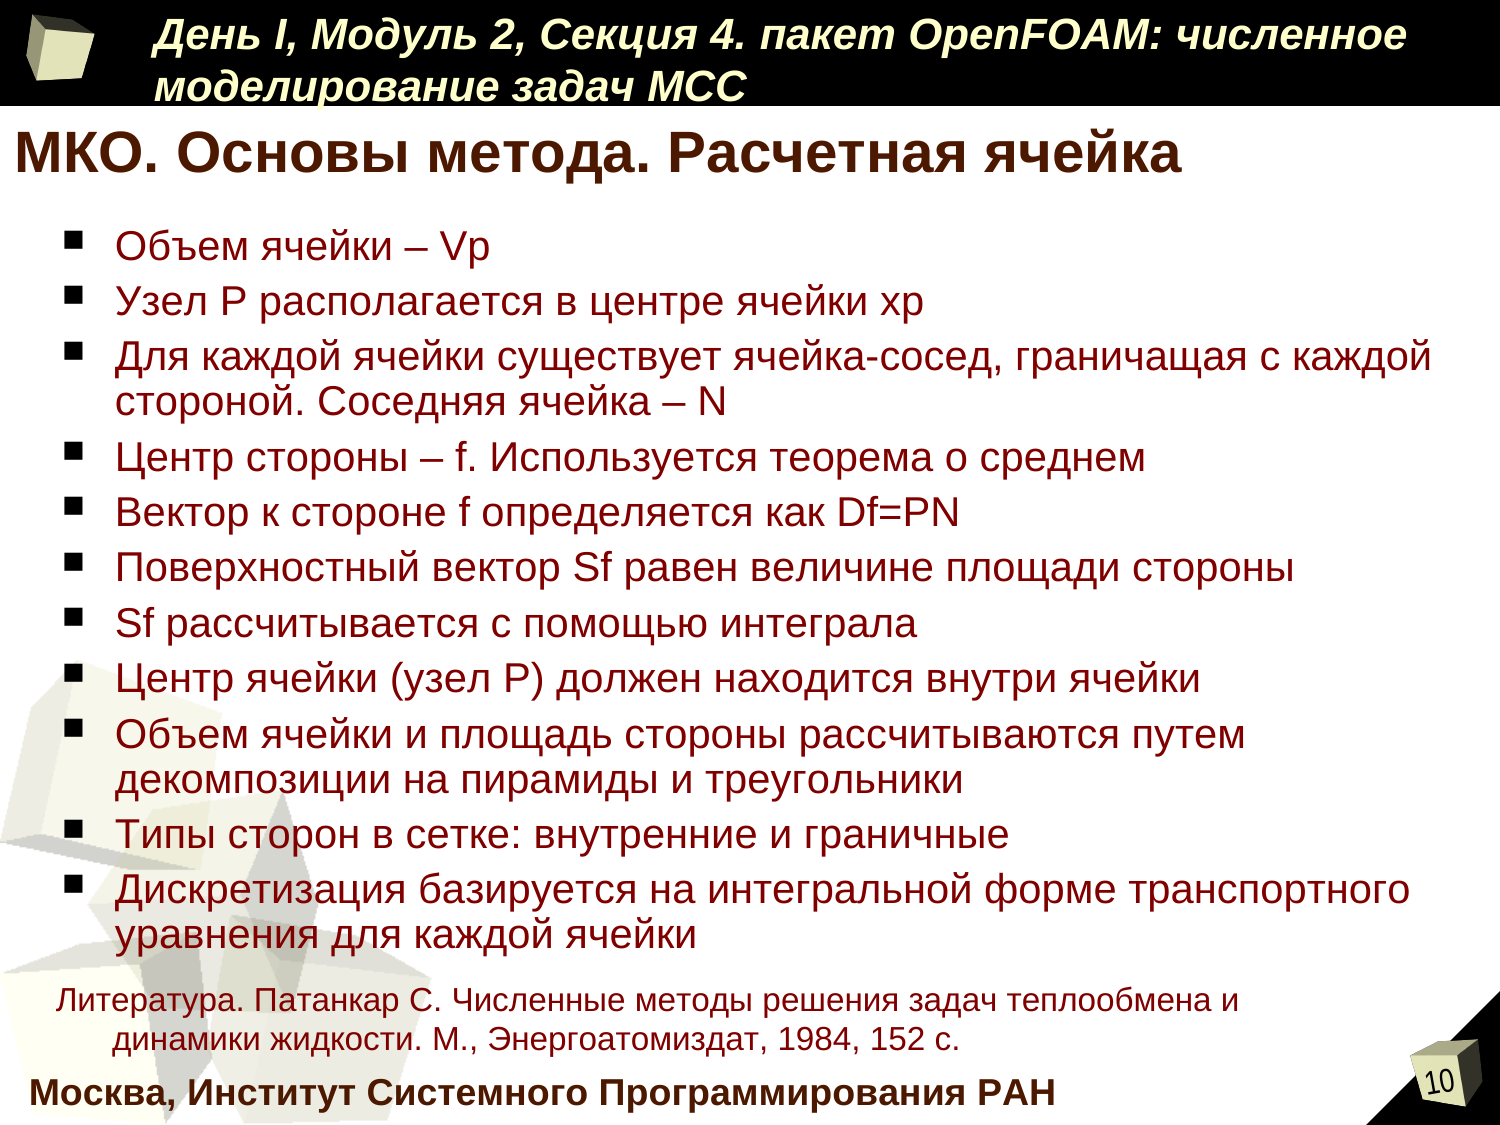

МКО. Основы метода. Расчетная ячейка
# Объем ячейки – Vp
Узел P располагается в центре ячейки xp
Для каждой ячейки существует ячейка-сосед, граничащая с каждой стороной. Соседняя ячейка – N
Центр стороны – f. Используется теорема о среднем
Вектор к стороне f определяется как Df=PN
Поверхностный вектор Sf равен величине площади стороны
Sf рассчитывается с помощью интеграла
Центр ячейки (узел P) должен находится внутри ячейки
Объем ячейки и площадь стороны рассчитываются путем декомпозиции на пирамиды и треугольники
Типы сторон в сетке: внутренние и граничные
Дискретизация базируется на интегральной форме транспортного уравнения для каждой ячейки
Литература. Патанкар С. Численные методы решения задач теплообмена и динамики жидкости. М., Энергоатомиздат, 1984, 152 с.